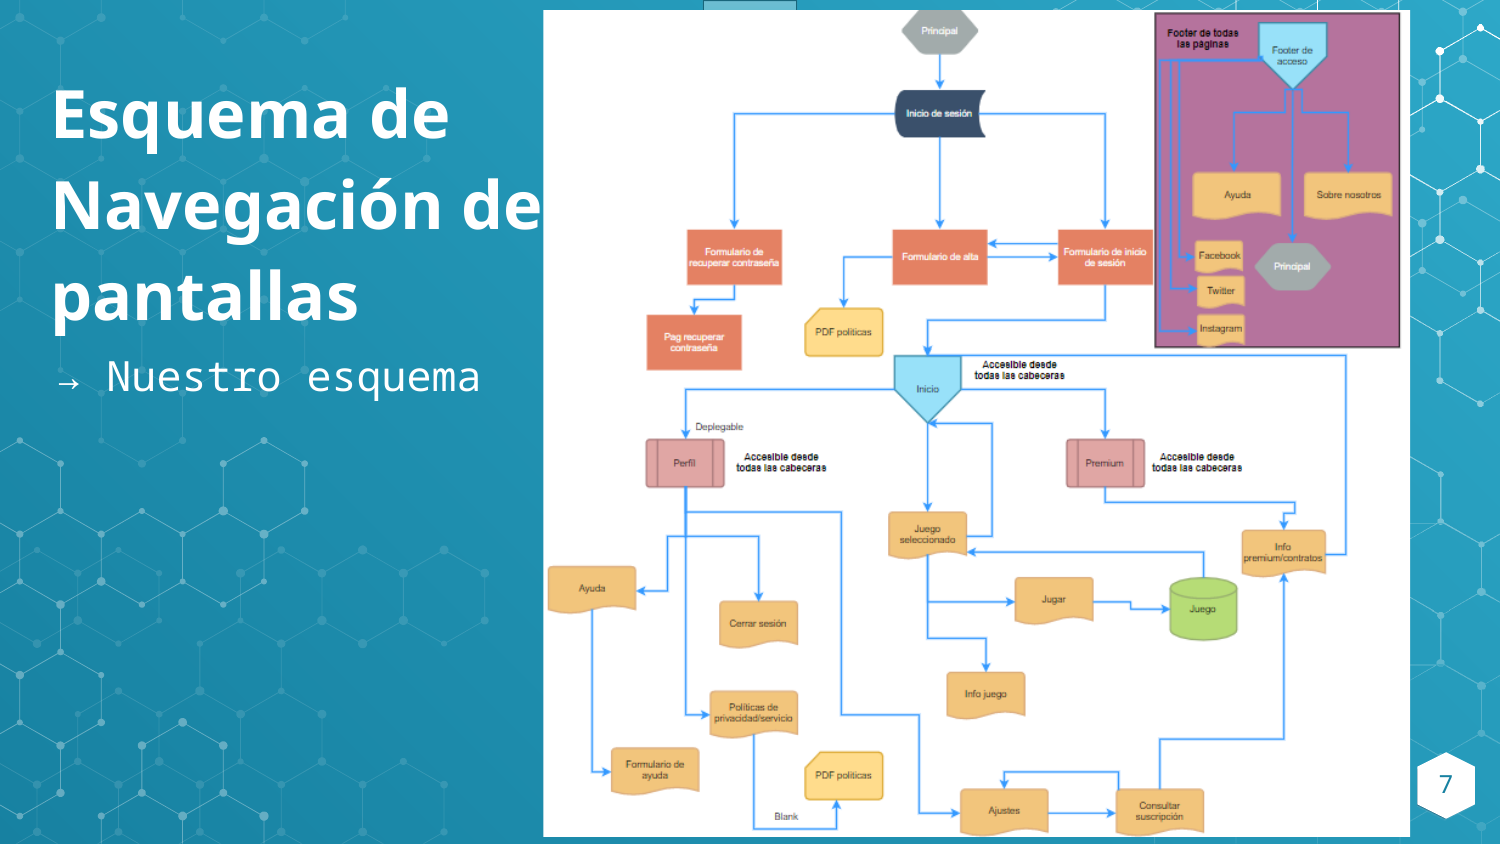

Esquema de
Navegación de
pantallas
→ Nuestro esquema